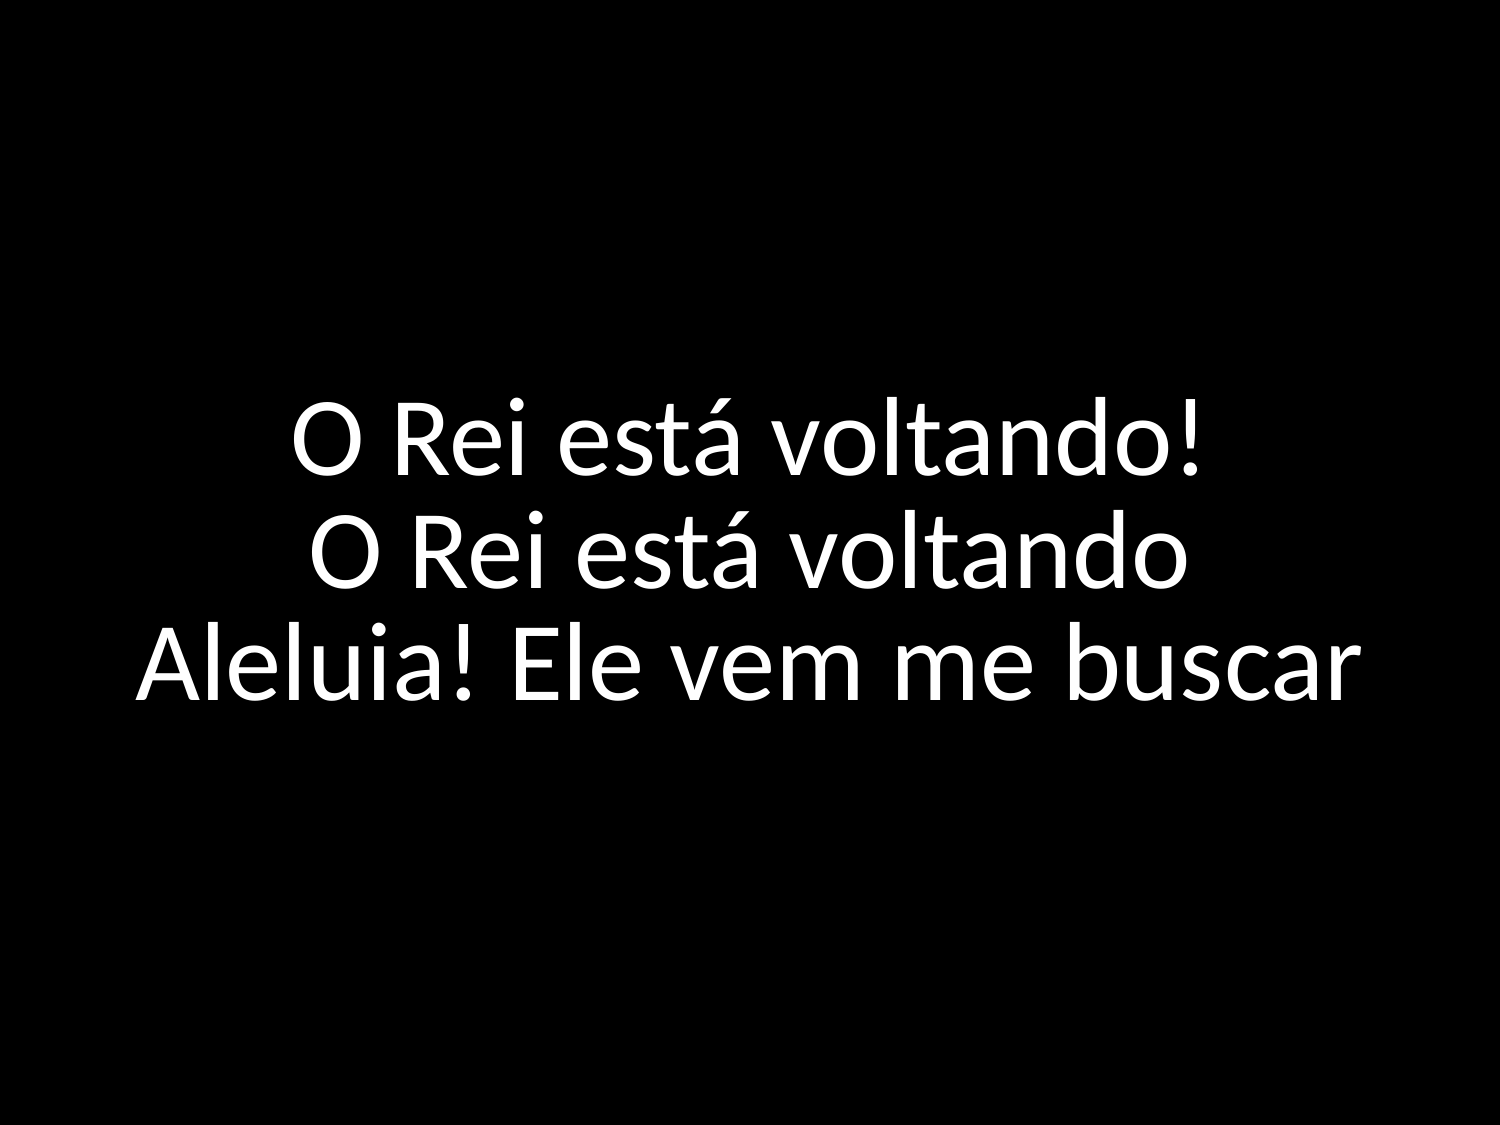

# O Rei está voltando!
O Rei está voltando
Aleluia! Ele vem me buscar